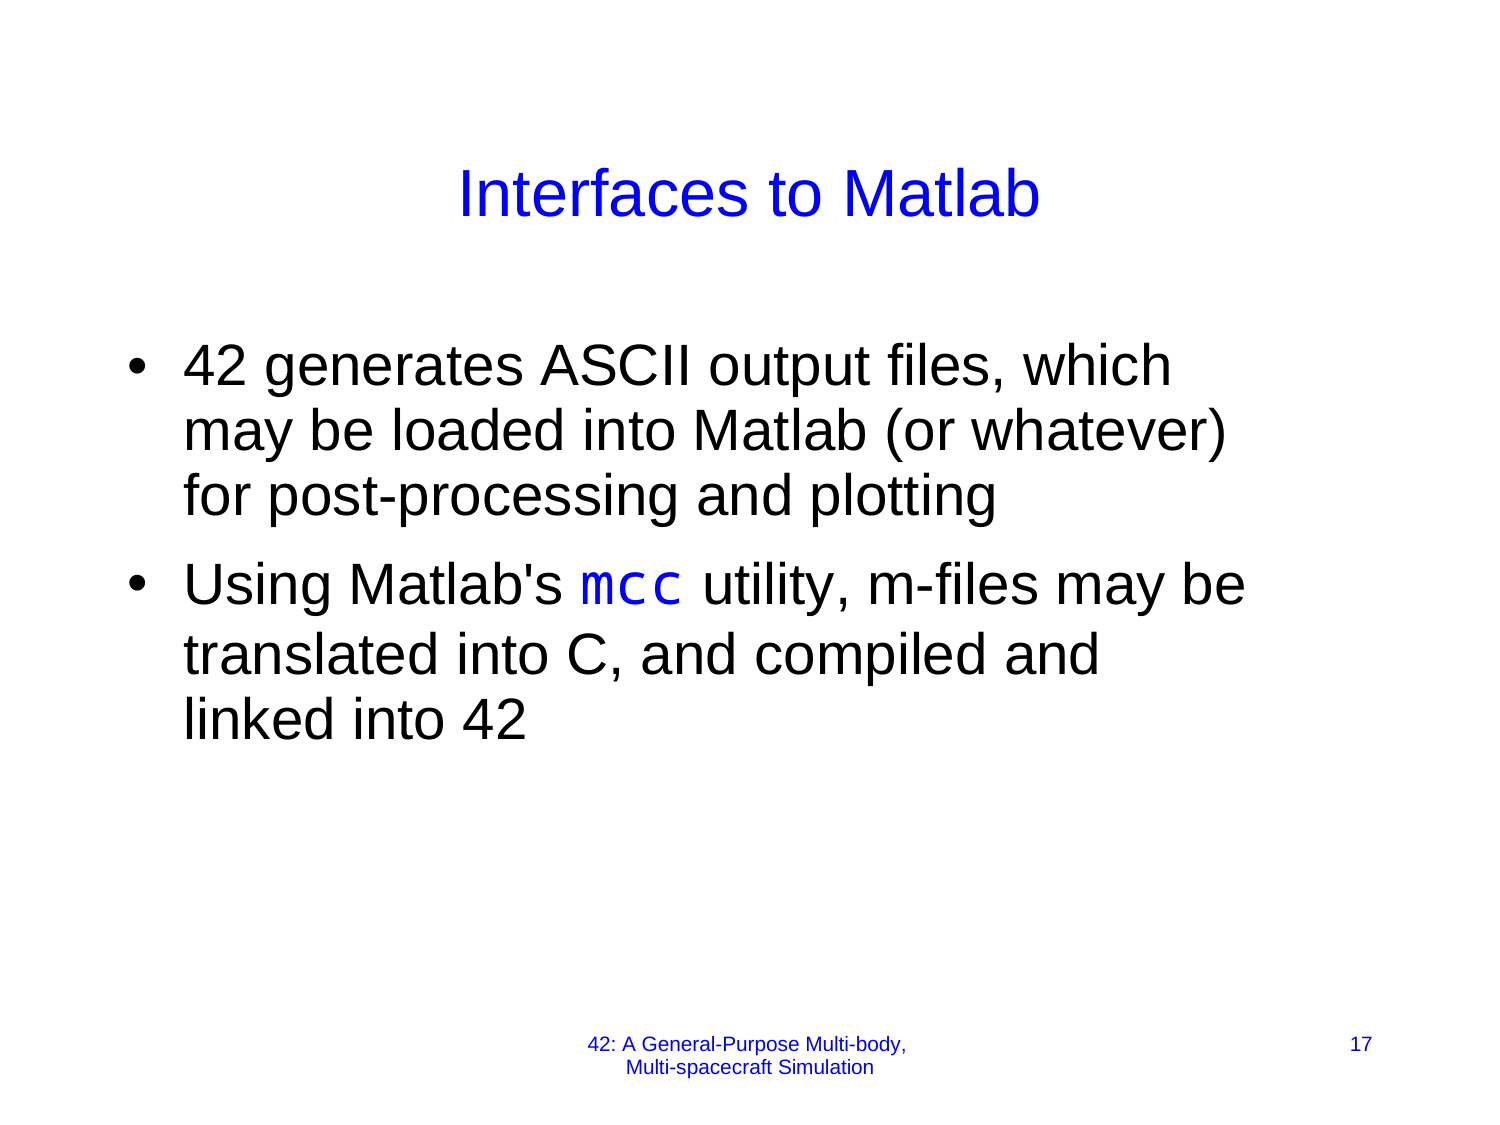

# Interfaces to Matlab
42 generates ASCII output files, which may be loaded into Matlab (or whatever) for post-processing and plotting
Using Matlab's mcc utility, m-files may be translated into C, and compiled and linked into 42
42: The Mostly Harmless Simulation
17